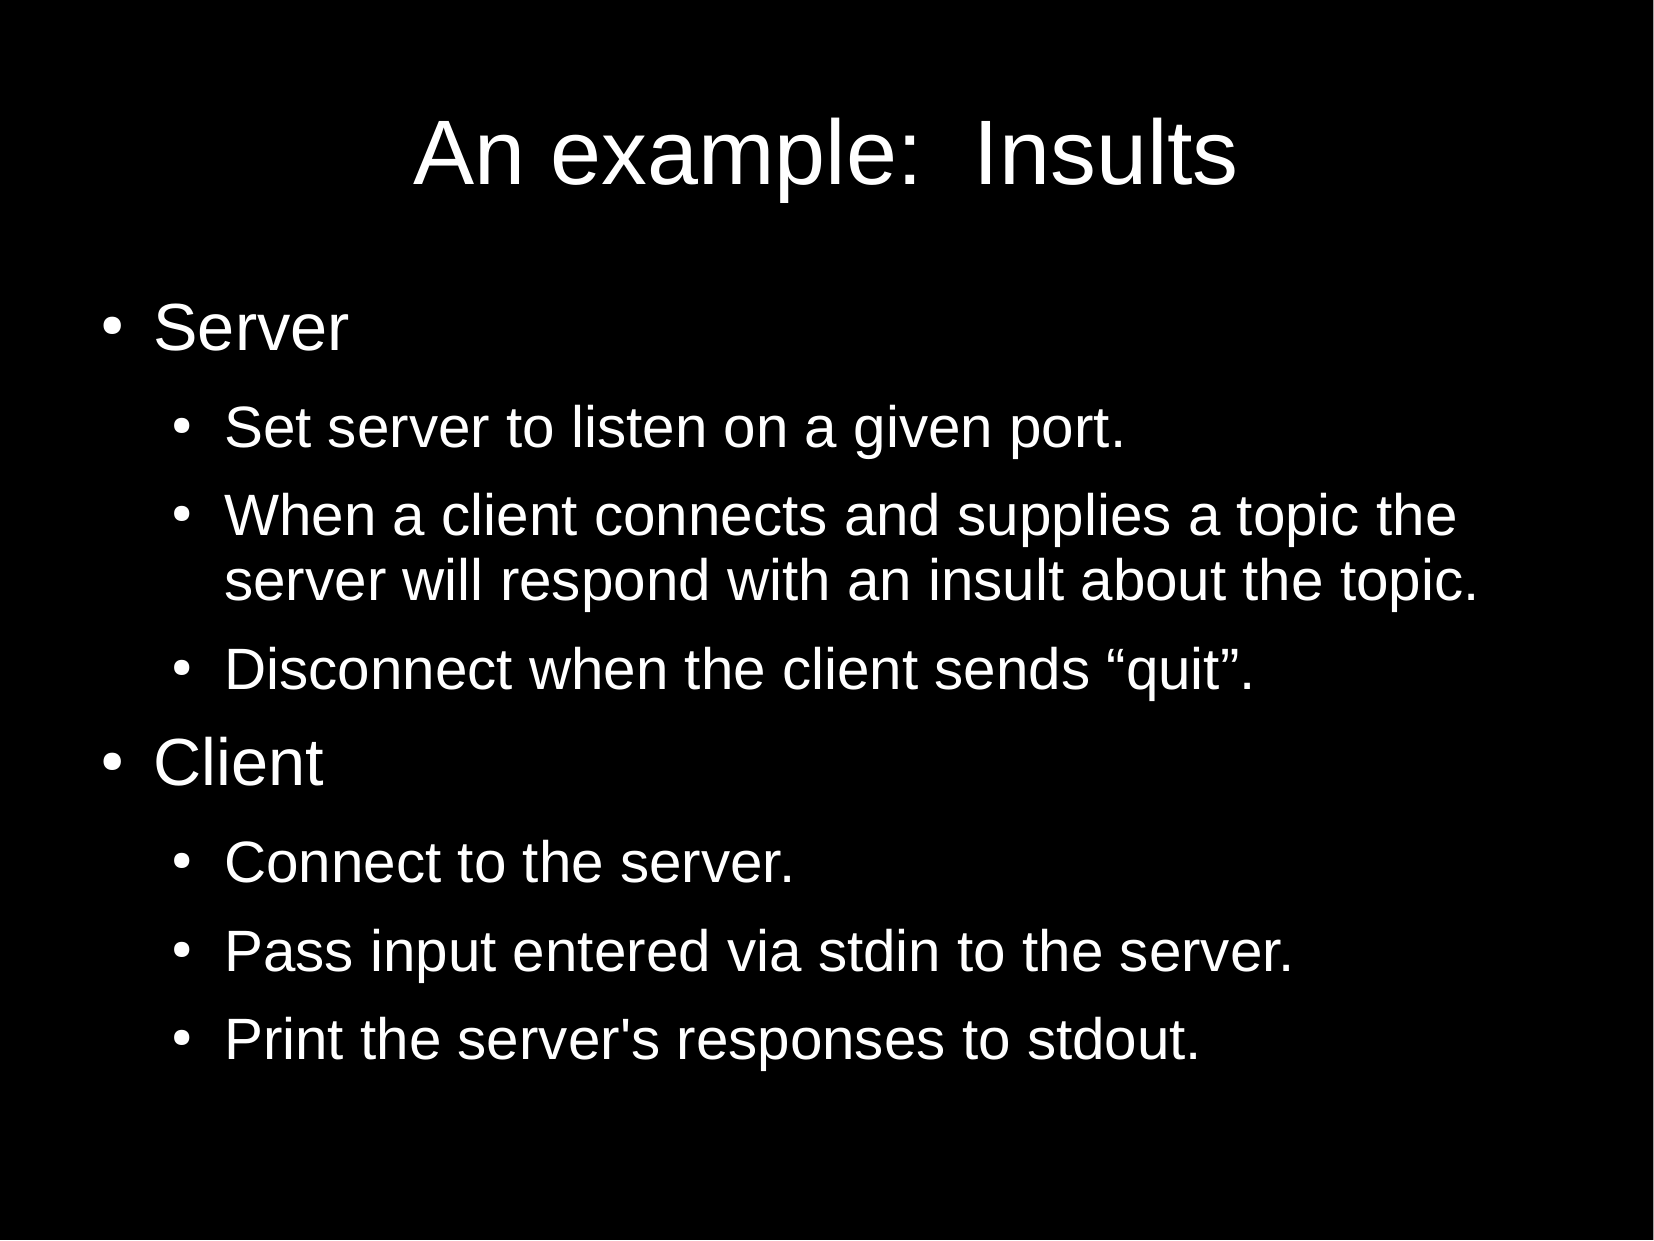

# An example: Insults
Server
Set server to listen on a given port.
When a client connects and supplies a topic the server will respond with an insult about the topic.
Disconnect when the client sends “quit”.
Client
Connect to the server.
Pass input entered via stdin to the server.
Print the server's responses to stdout.